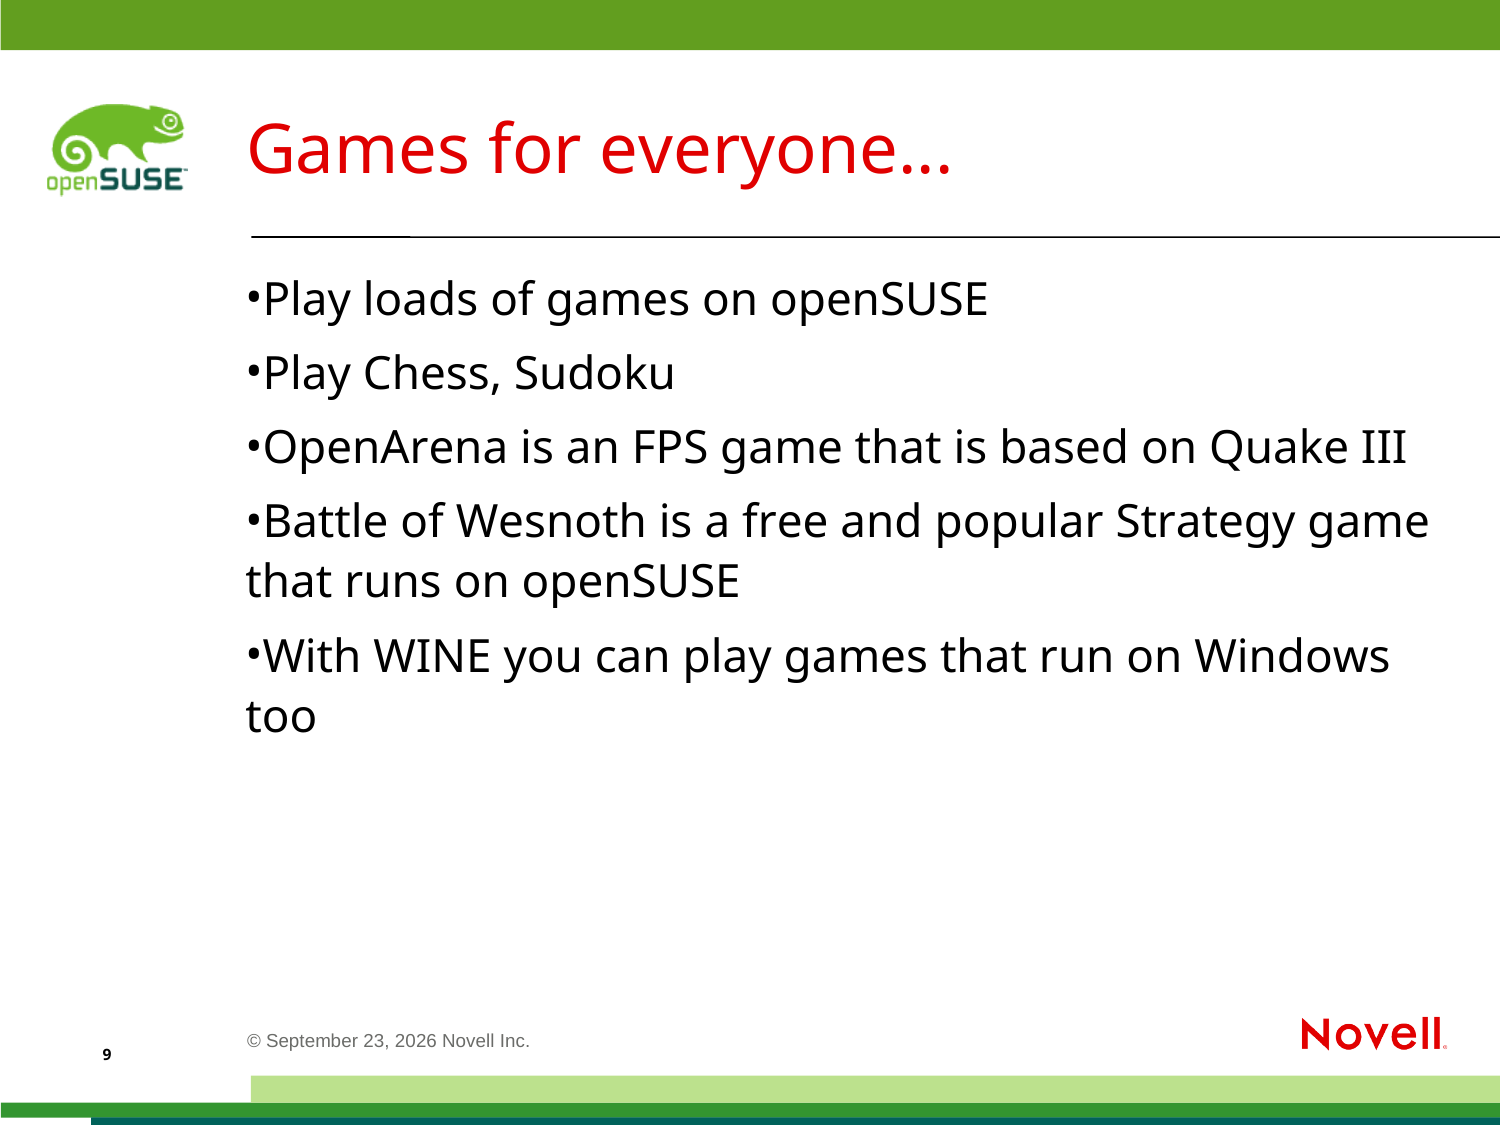

# Games for everyone...
Play loads of games on openSUSE
Play Chess, Sudoku
OpenArena is an FPS game that is based on Quake III
Battle of Wesnoth is a free and popular Strategy game that runs on openSUSE
With WINE you can play games that run on Windows too